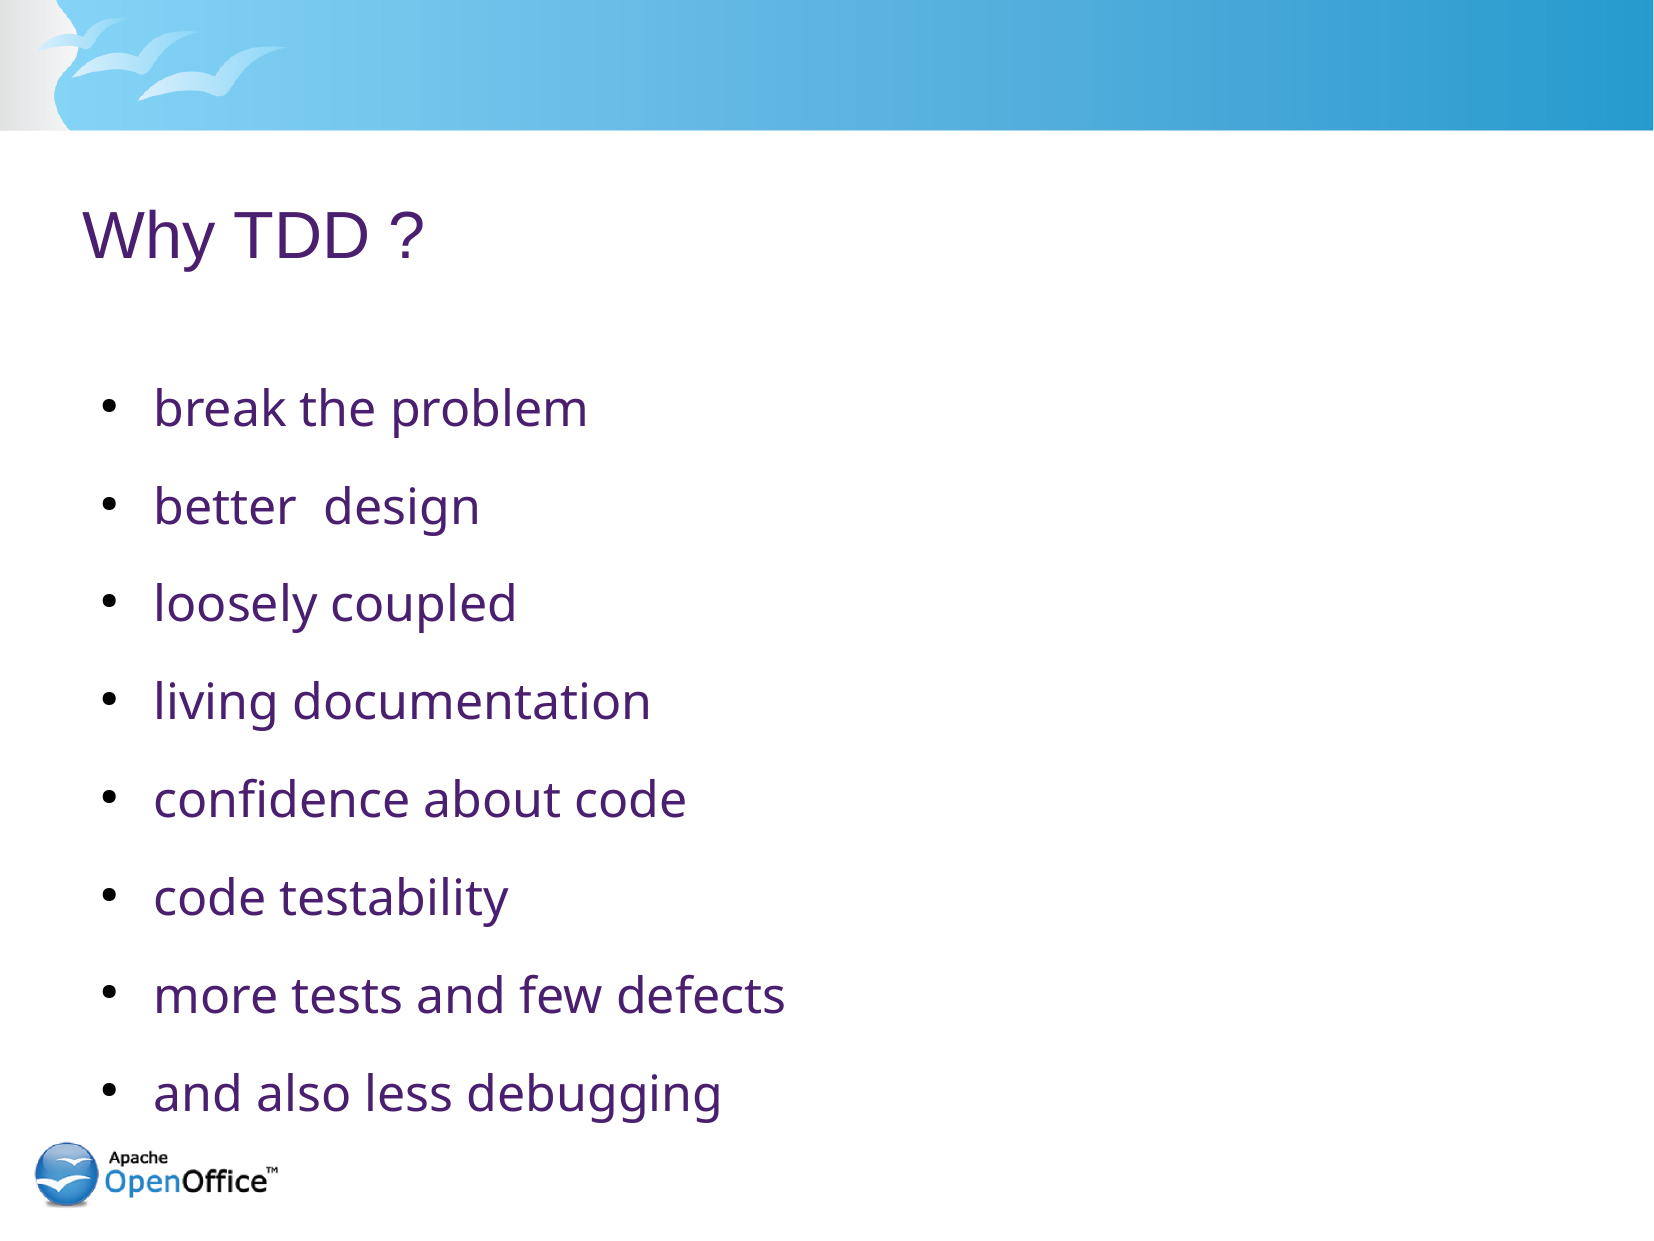

# Why TDD ?
break the problem
better design
loosely coupled
living documentation
confidence about code
code testability
more tests and few defects
and also less debugging